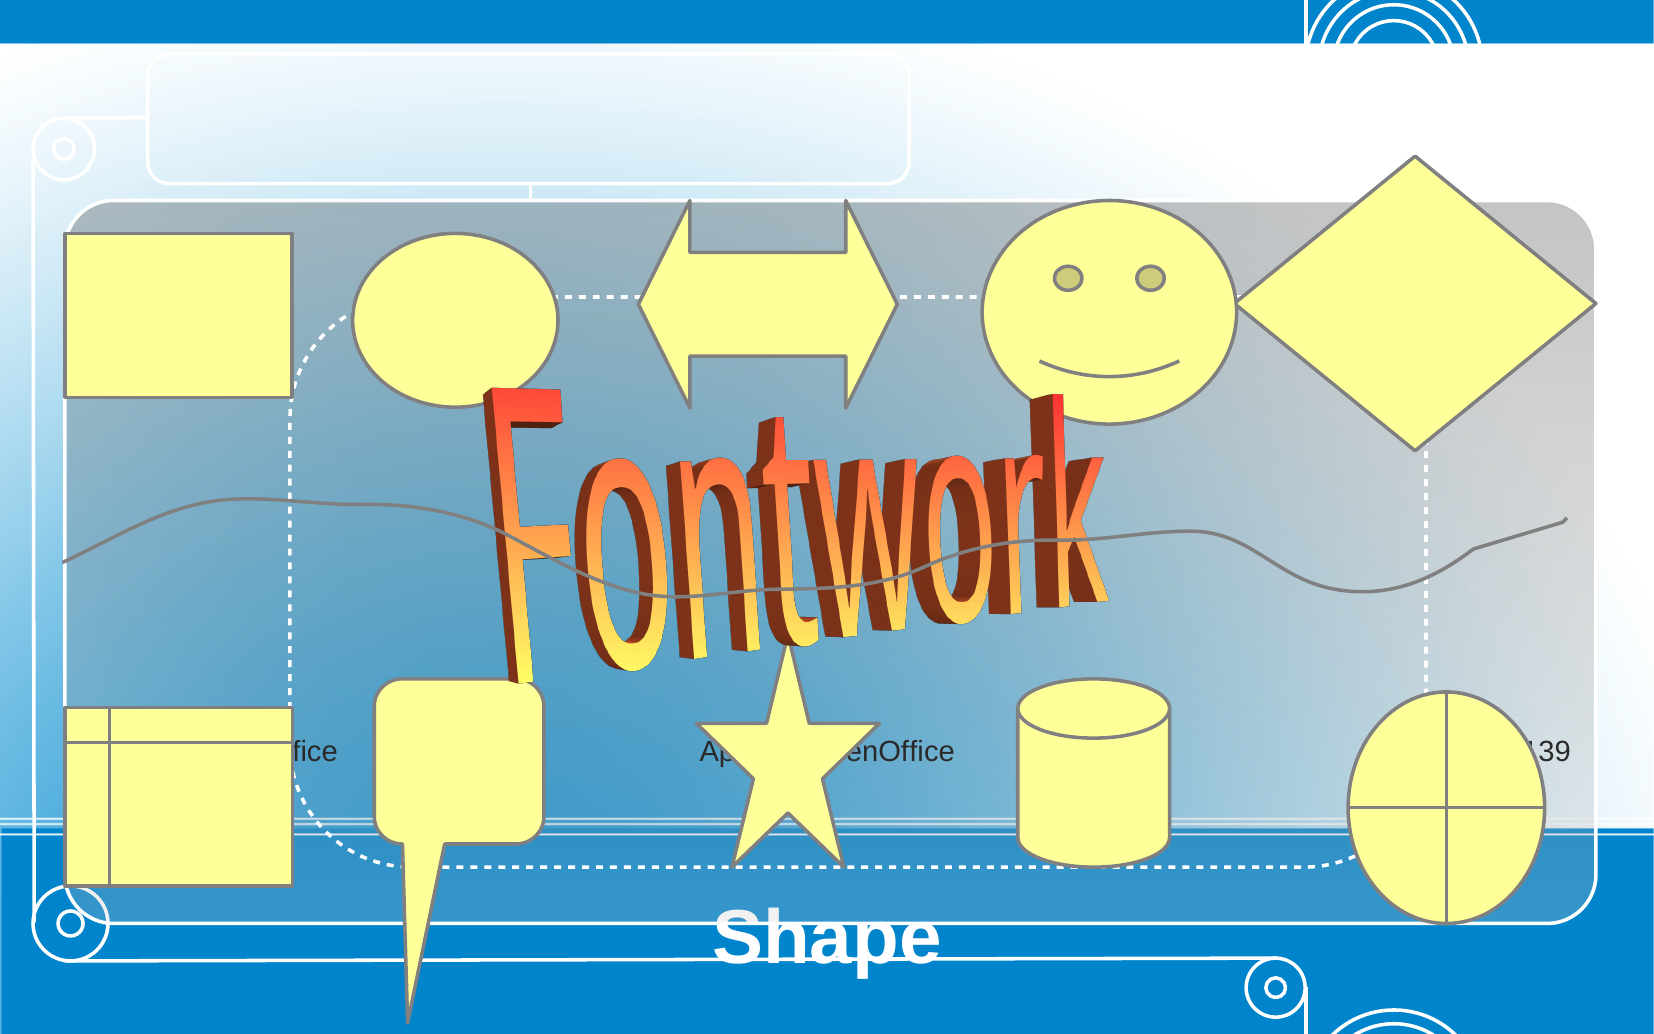

Fontwork
Apache OpenOffice
Apache OpenOffice
139
# Shape